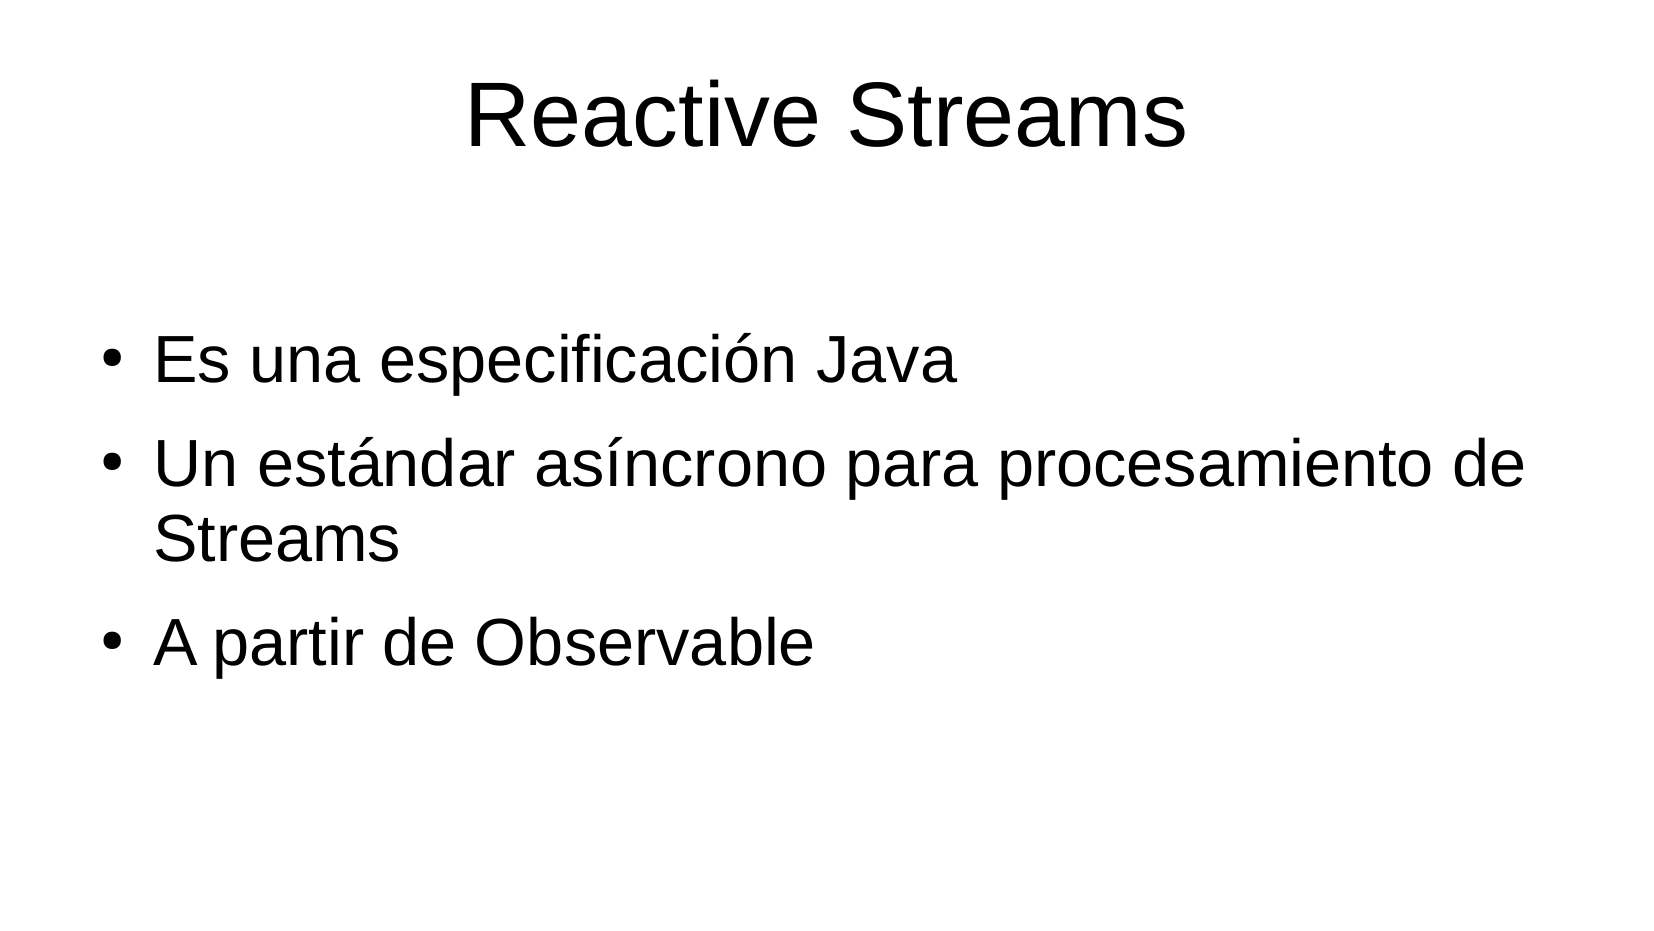

# Reactive Streams
Es una especificación Java
Un estándar asíncrono para procesamiento de Streams
A partir de Observable